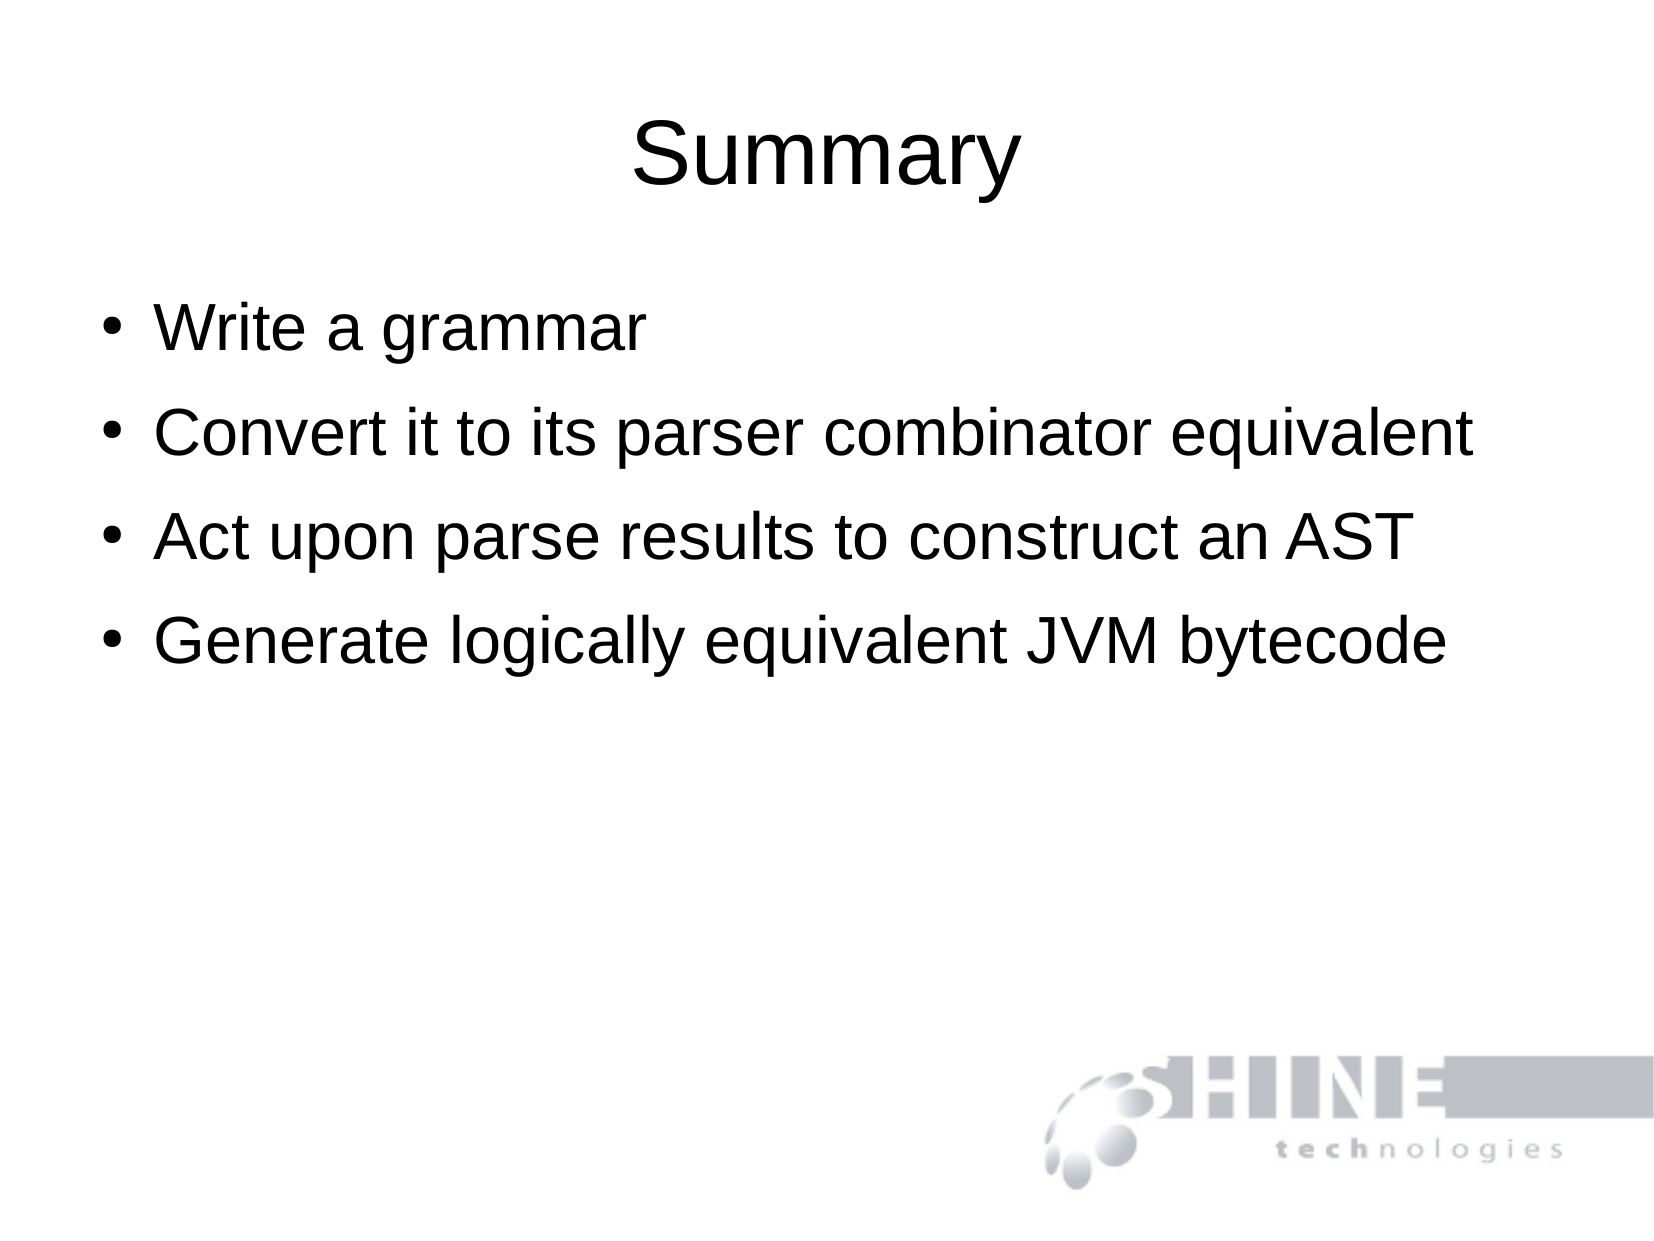

# Summary
Write a grammar
Convert it to its parser combinator equivalent
Act upon parse results to construct an AST
Generate logically equivalent JVM bytecode